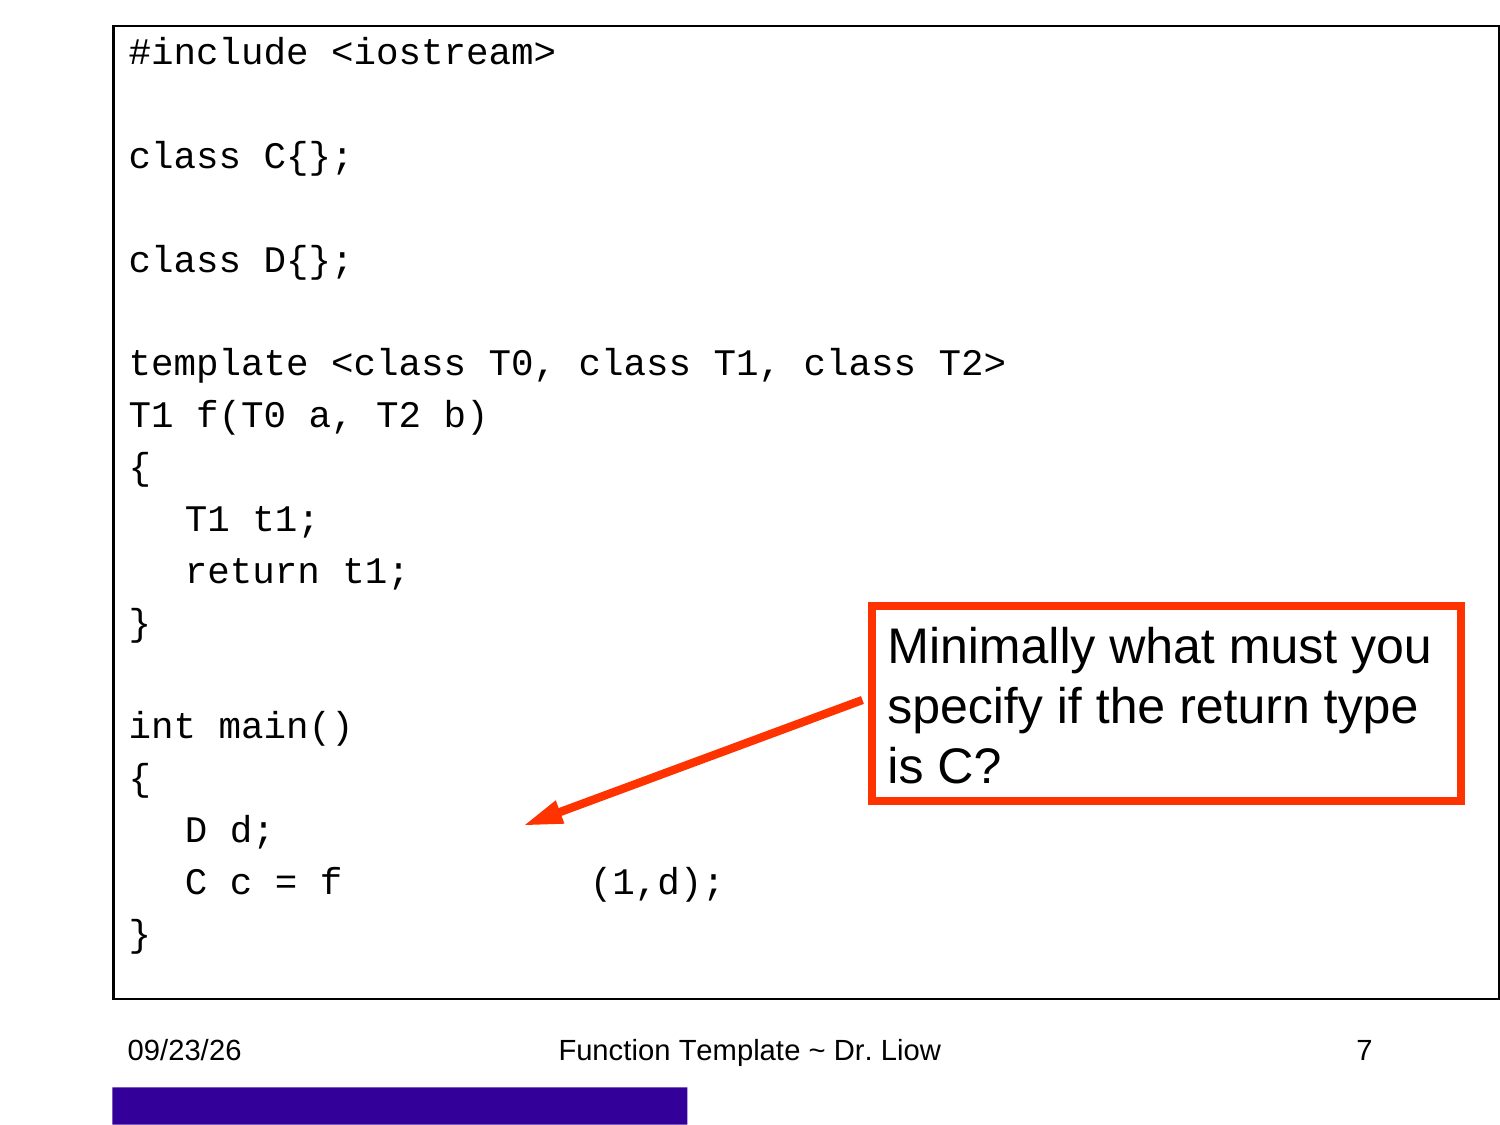

#include <iostream>
class C{};
class D{};
template <class T0, class T1, class T2>
T1 f(T0 a, T2 b)
{
	T1 t1;
	return t1;
}
int main()
{
	D d;
	C c = f <int,C> (1,d);
}
#
Minimally what must you
specify if the return type
is C?
Function Template ~ Dr. Liow
7